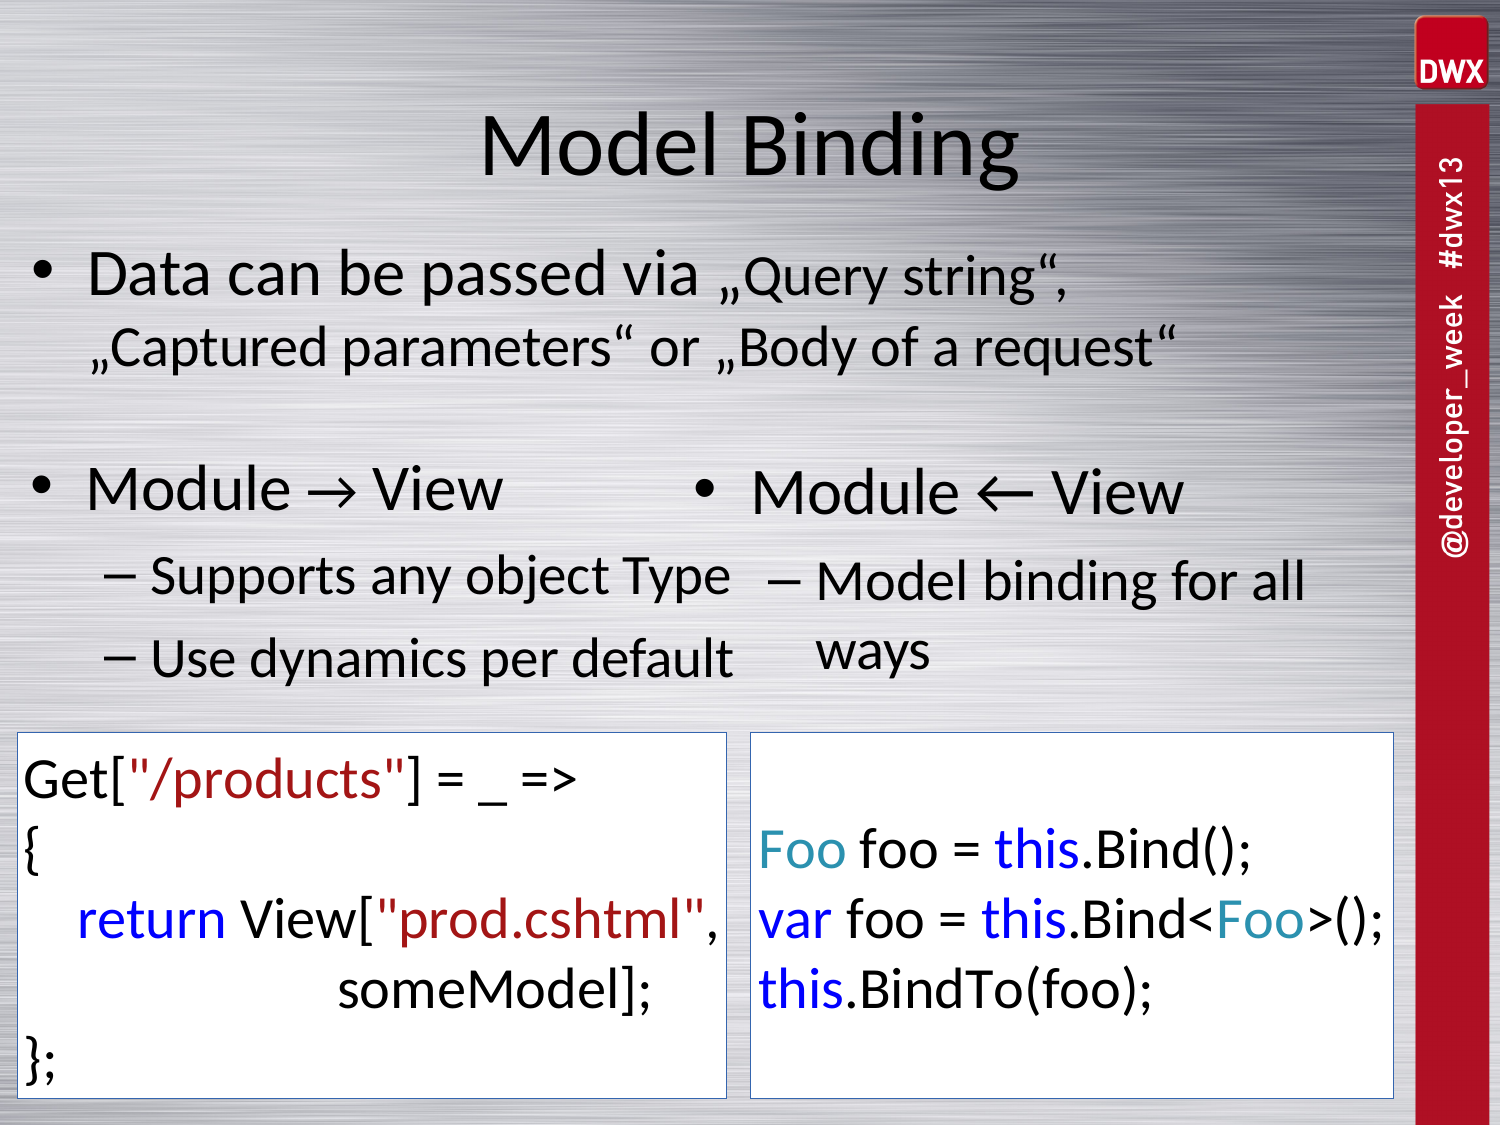

# Model Binding
Data can be passed via „Query string“, „Captured parameters“ or „Body of a request“
Module → View
Supports any object Type
Use dynamics per default
Module ← View
Model binding for all ways
Get["/products"] = _ =>
{
 return View["prod.cshtml",
		 someModel];
};
Foo foo = this.Bind();
var foo = this.Bind<Foo>();
this.BindTo(foo);